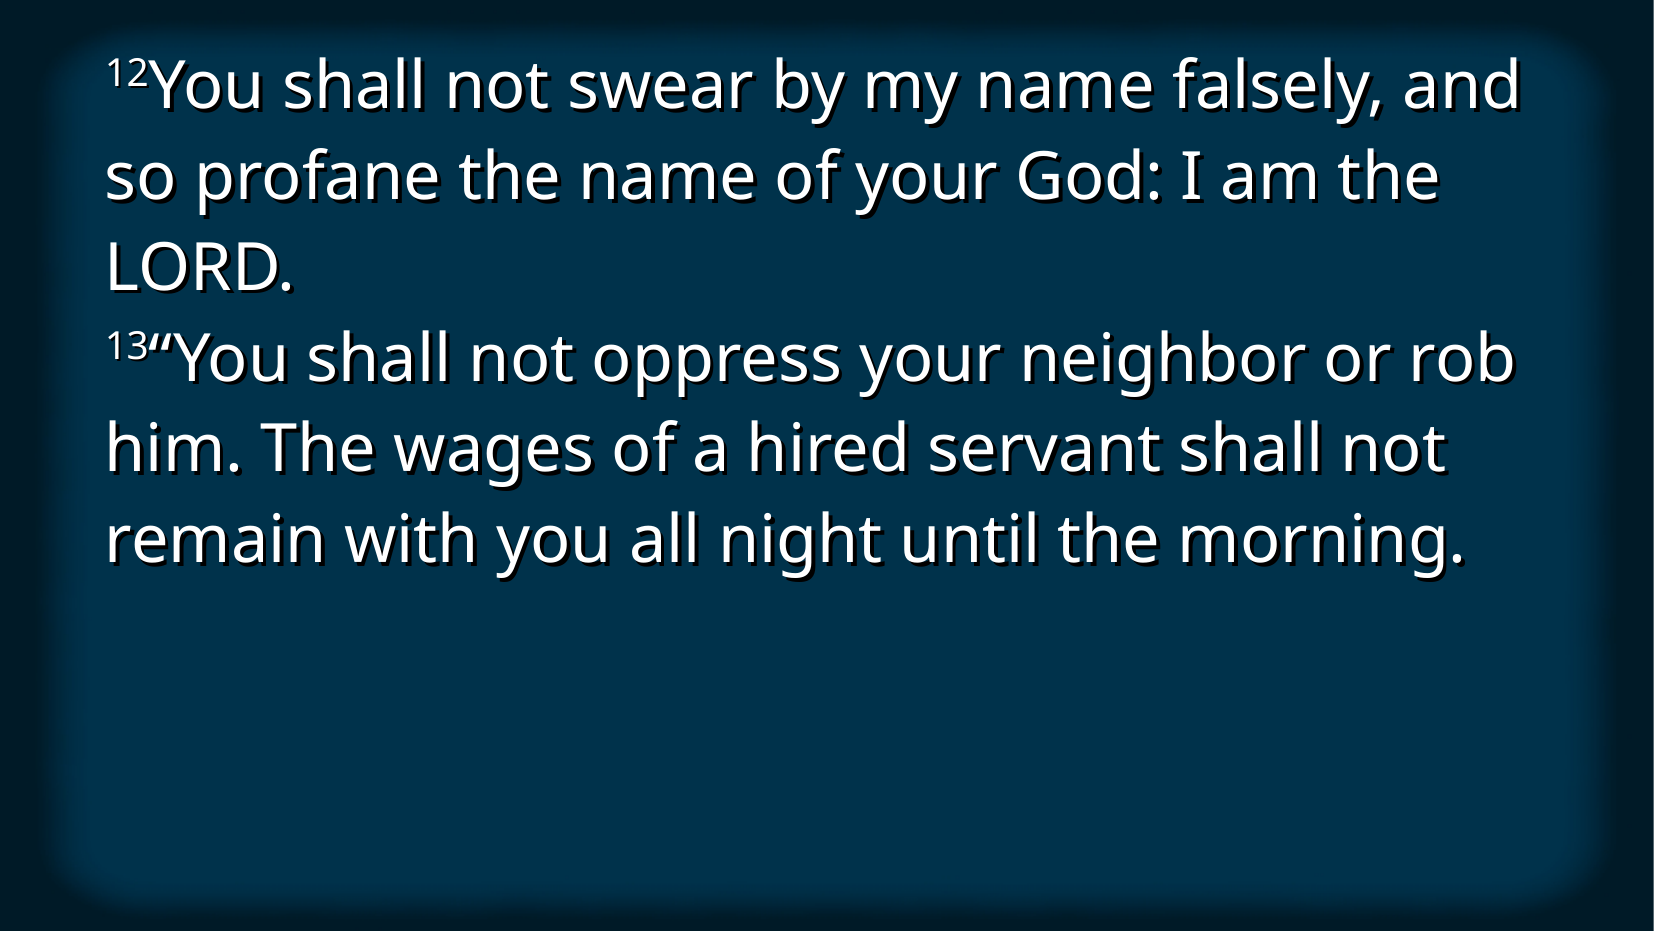

12You shall not swear by my name falsely, and so profane the name of your God: I am the LORD.
13“You shall not oppress your neighbor or rob him. The wages of a hired servant shall not remain with you all night until the morning.